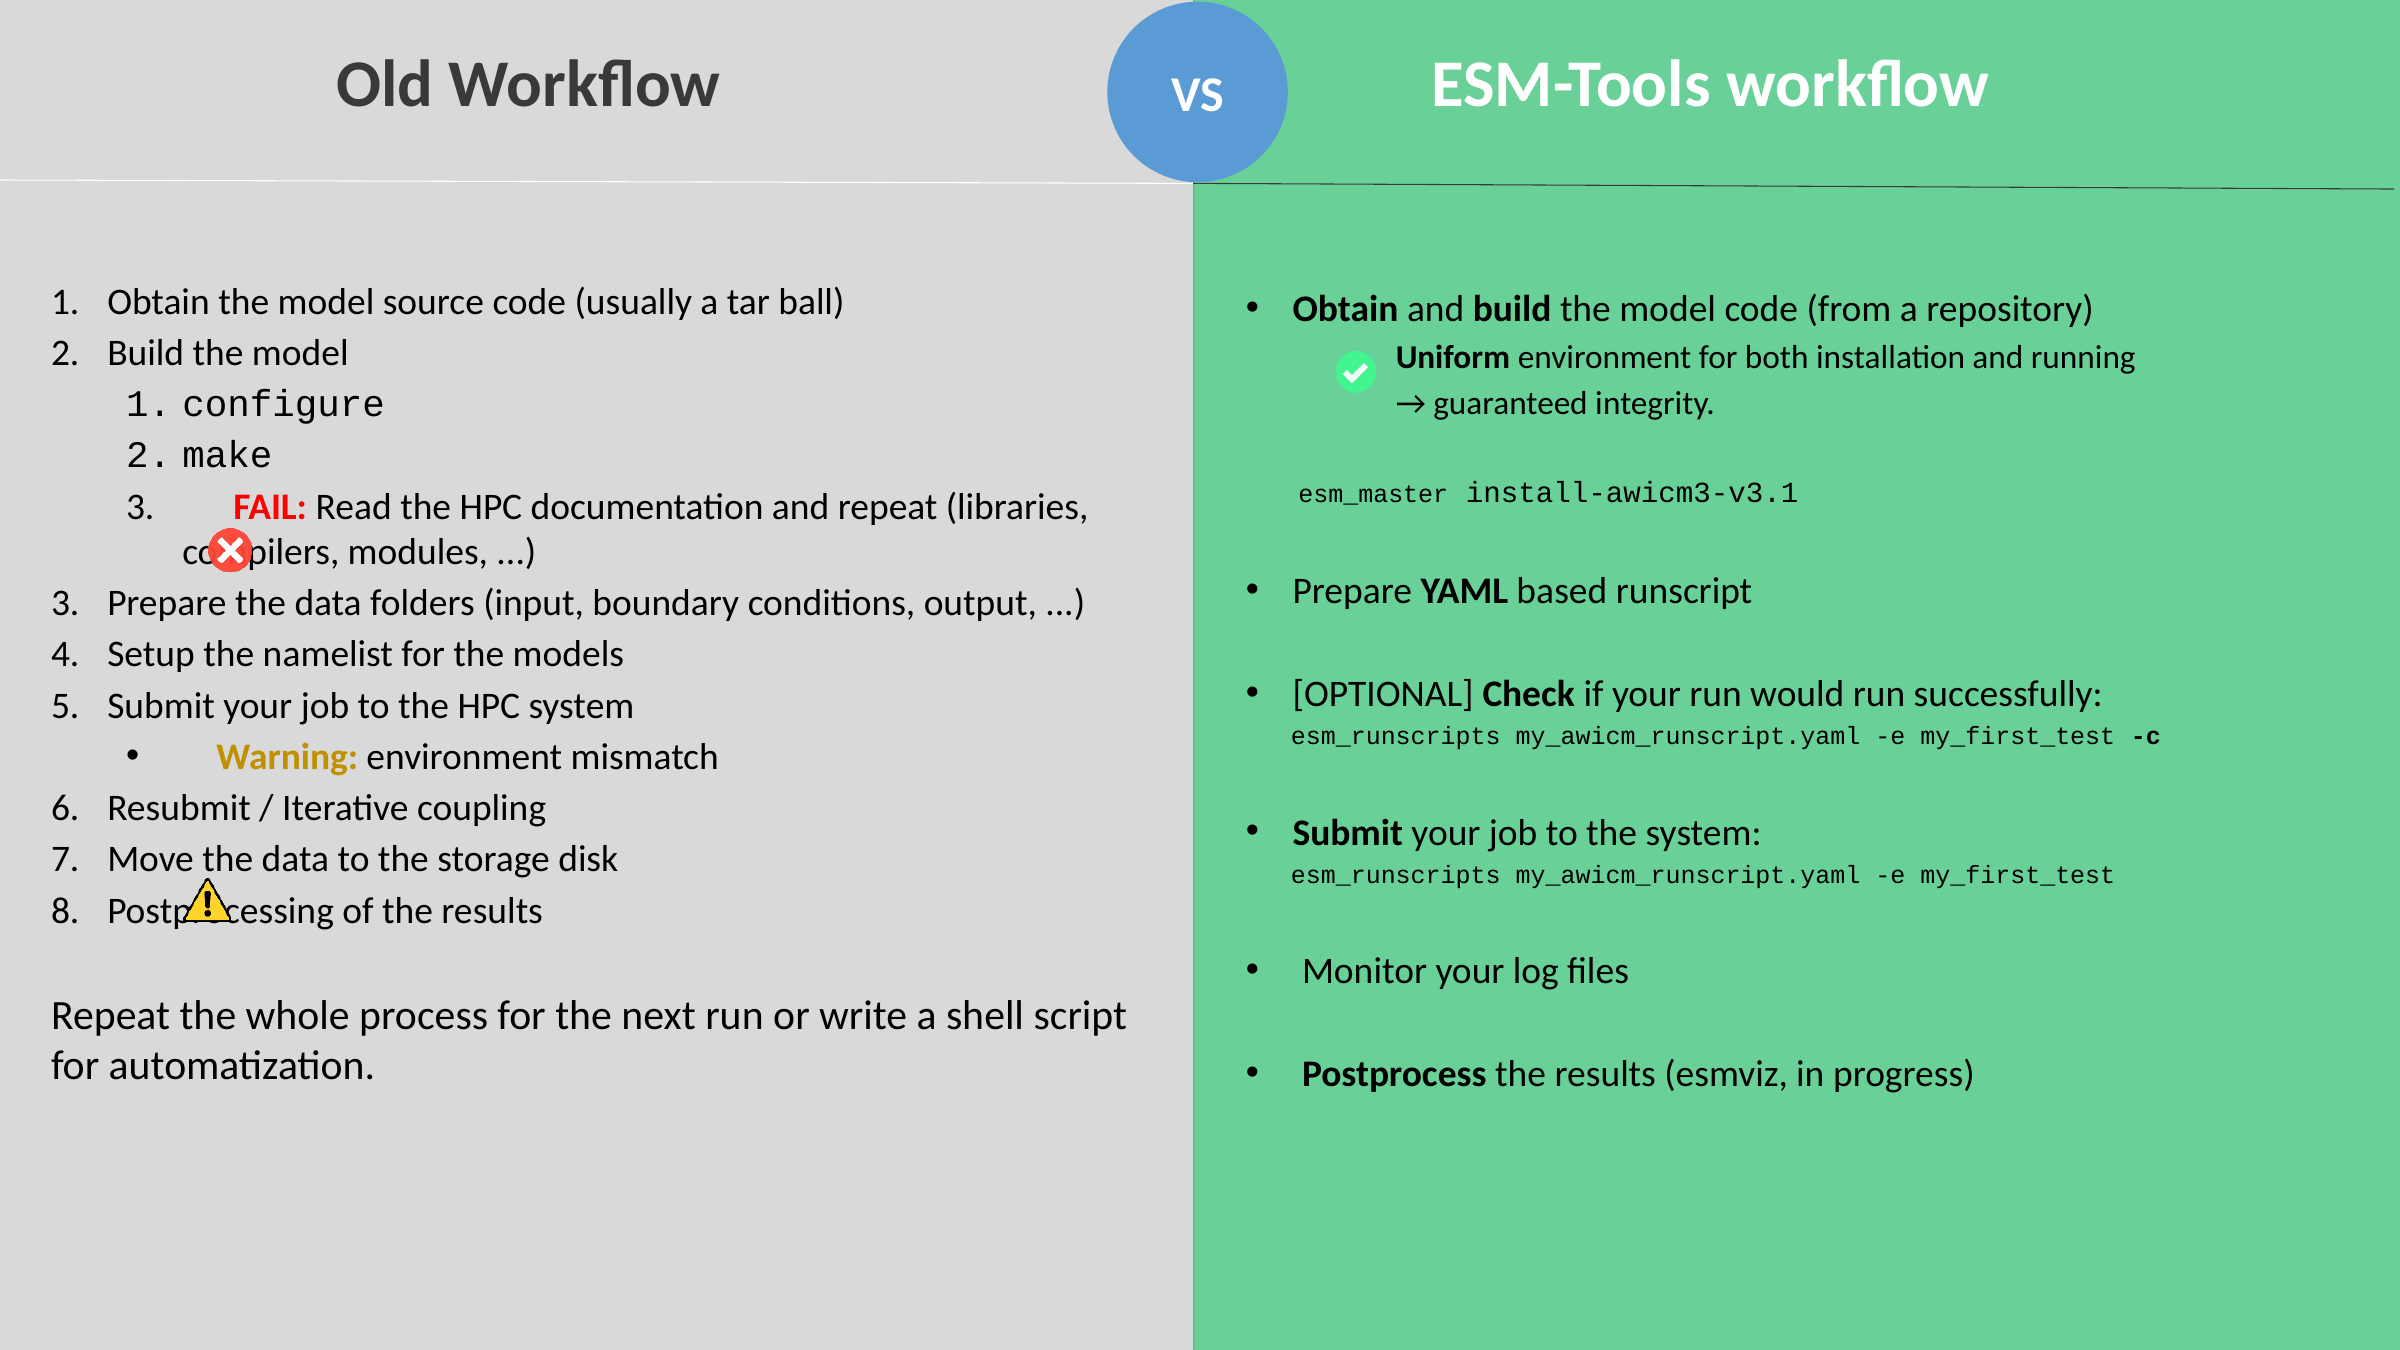

VS
ESM-Tools workflow
Old Workflow
Obtain the model source code (usually a tar ball)
Build the model
configure
make
 FAIL: Read the HPC documentation and repeat (libraries, compilers, modules, ...)
Prepare the data folders (input, boundary conditions, output, ...)
Setup the namelist for the models
Submit your job to the HPC system
 Warning: environment mismatch
Resubmit / Iterative coupling
Move the data to the storage disk
Postprocessing of the results
Repeat the whole process for the next run or write a shell script for automatization.
Obtain and build the model code (from a repository)
Uniform environment for both installation and running
→ guaranteed integrity.
 esm_master install-awicm3-v3.1
Prepare YAML based runscript
[OPTIONAL] Check if your run would run successfully:
 esm_runscripts my_awicm_runscript.yaml -e my_first_test -c
Submit your job to the system:
 esm_runscripts my_awicm_runscript.yaml -e my_first_test
Monitor your log files
Postprocess the results (esmviz, in progress)